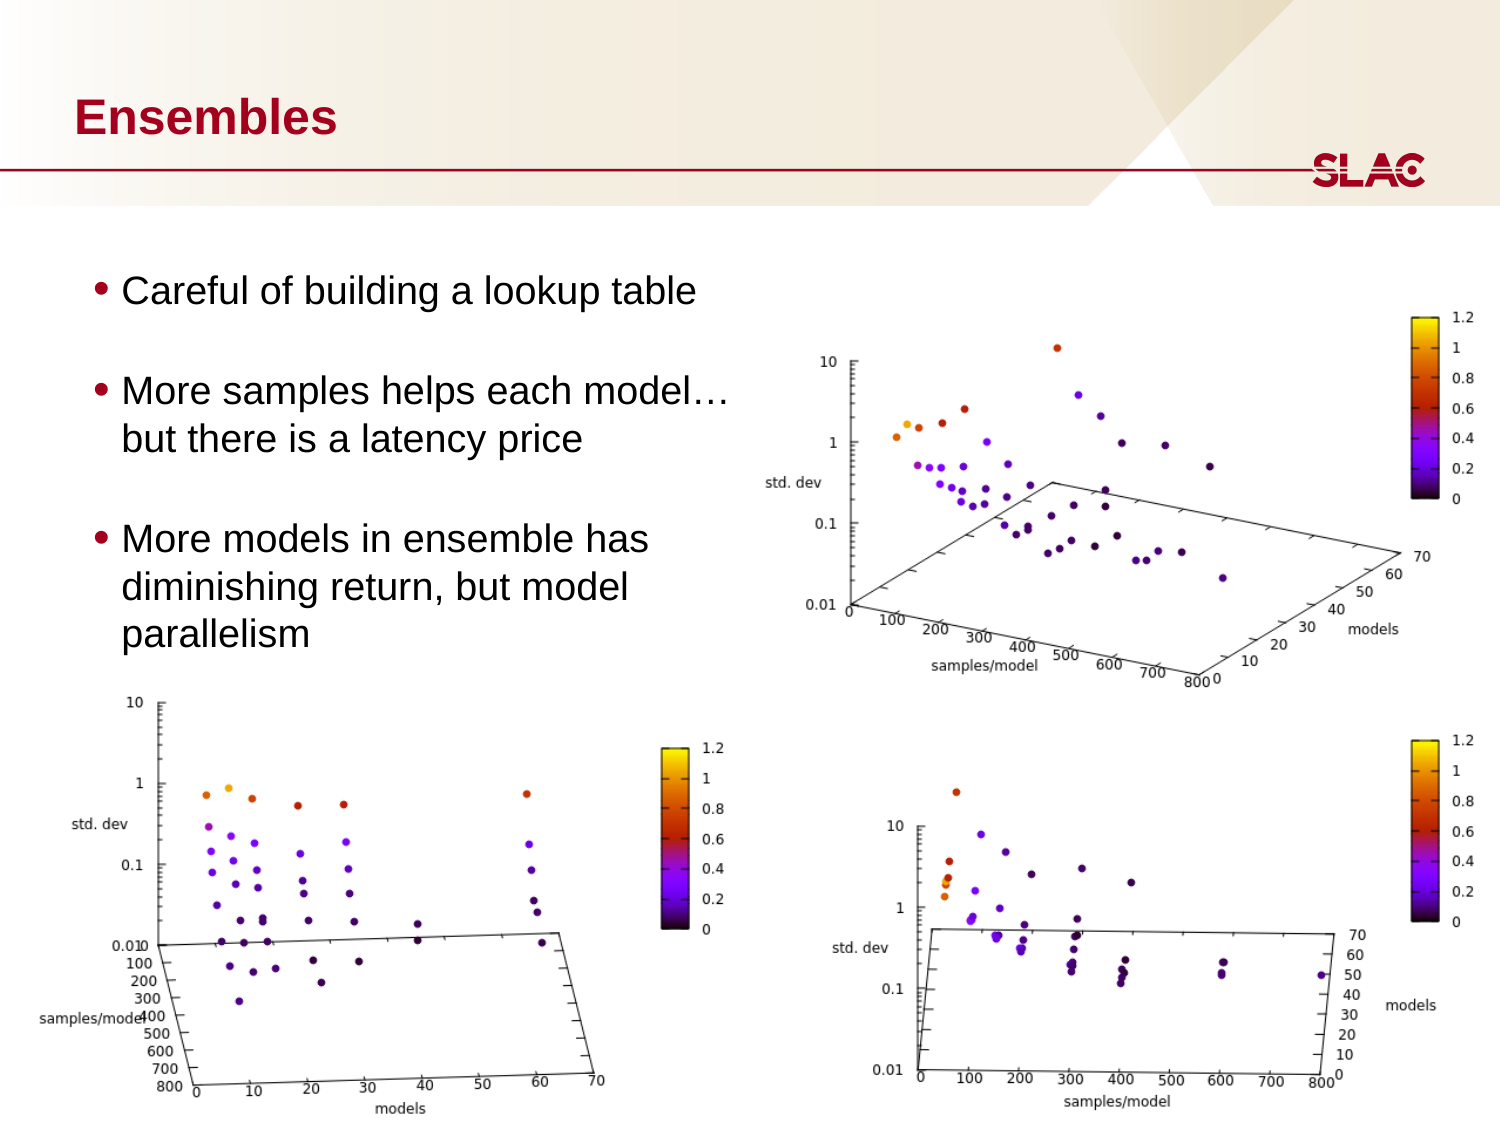

# Ensembles
Careful of building a lookup table
More samples helps each model… but there is a latency price
More models in ensemble has diminishing return, but model parallelism